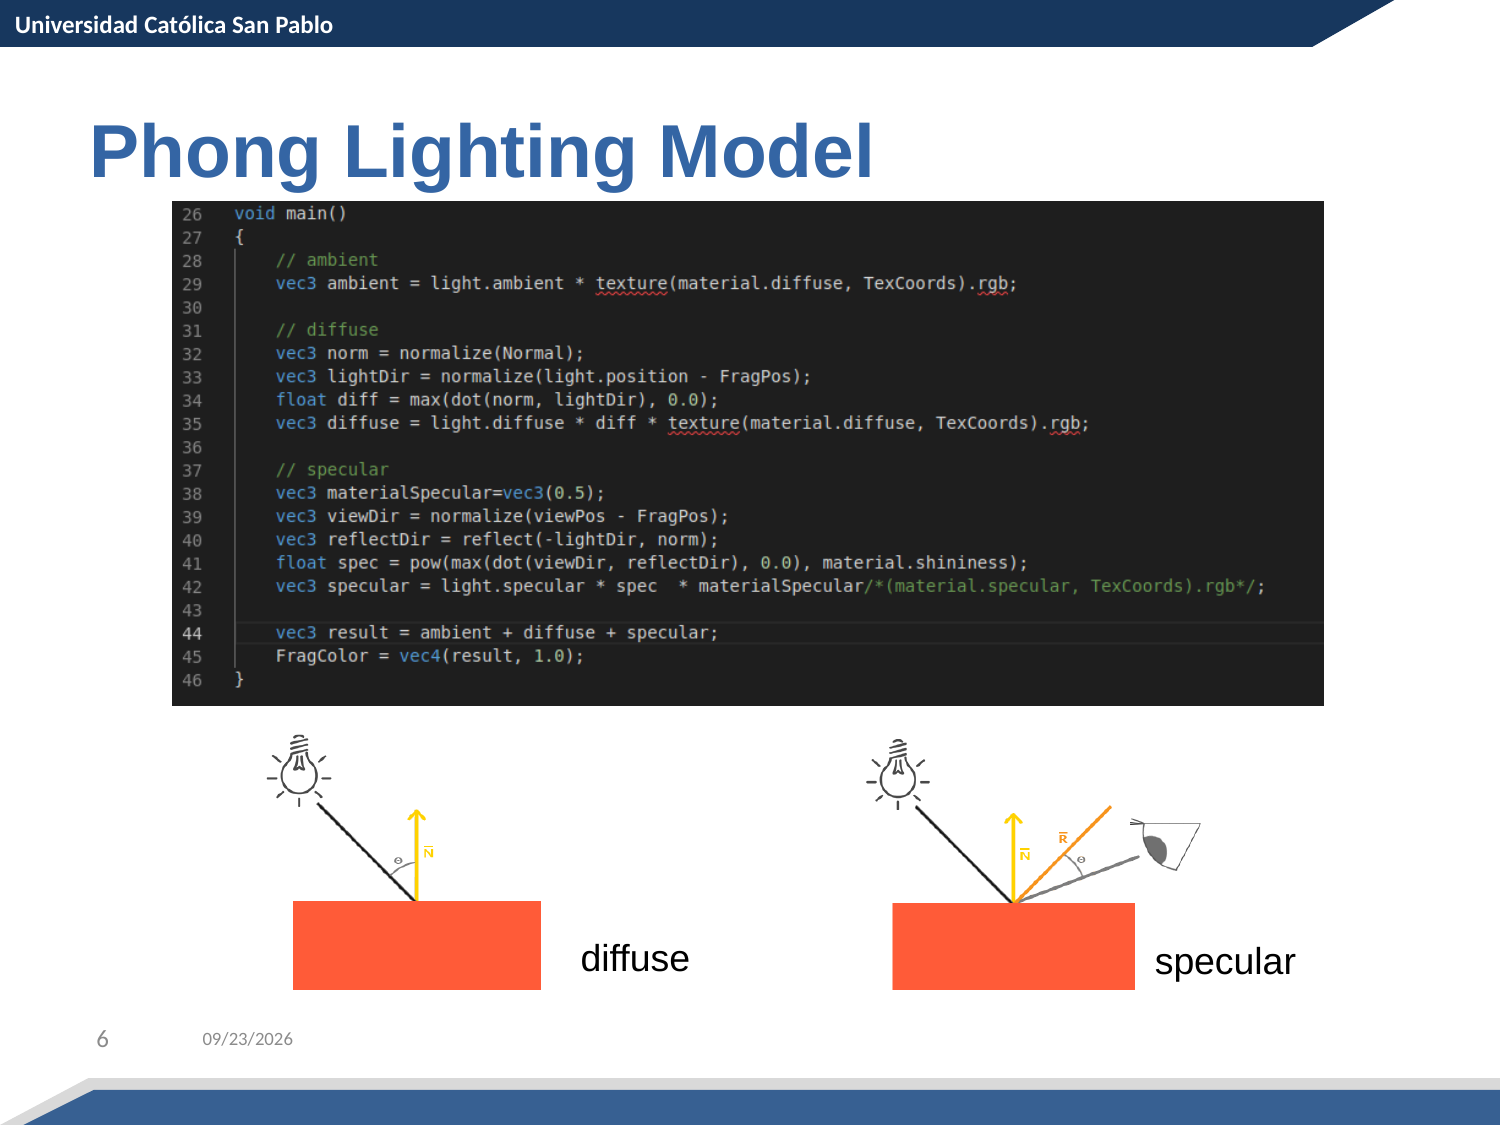

Universidad Católica San Pablo
Phong Lighting Model
diffuse
specular